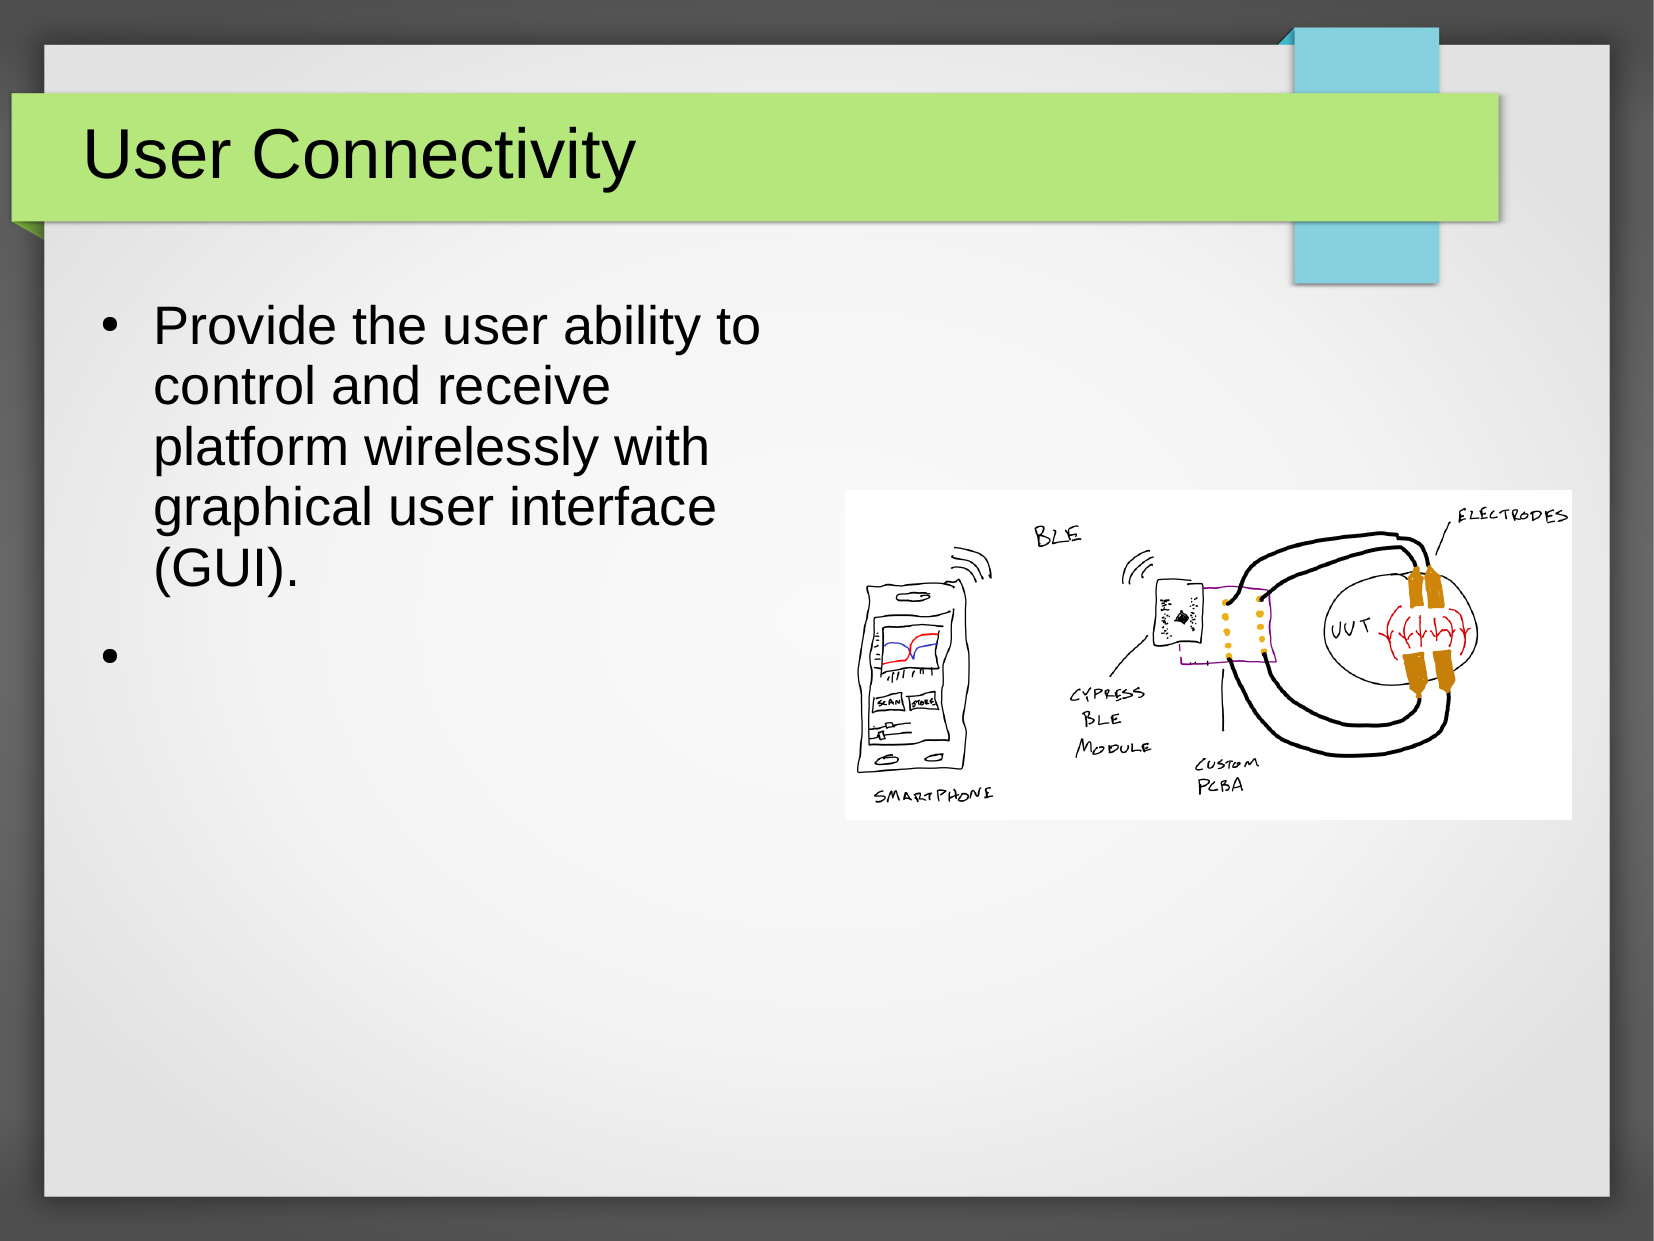

# User Connectivity
Provide the user ability to control and receive platform wirelessly with graphical user interface (GUI).